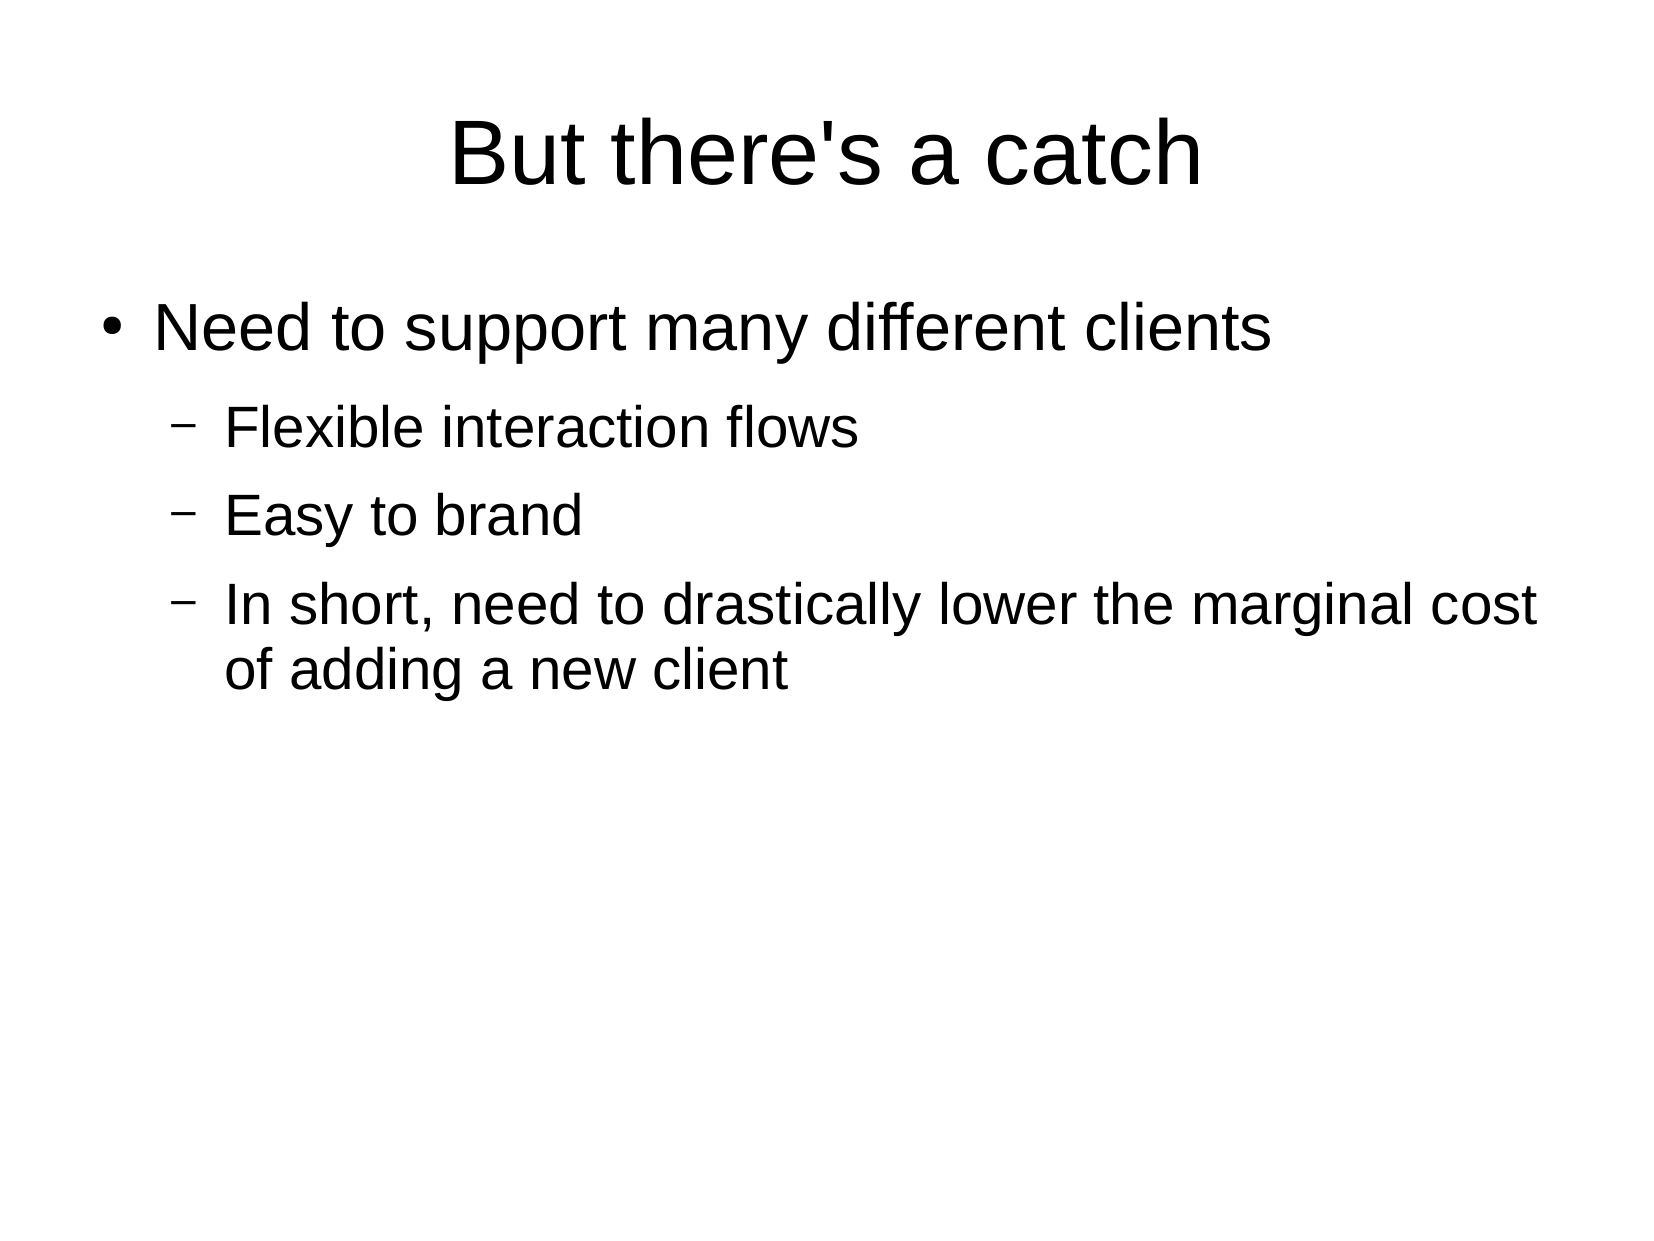

# But there's a catch
Need to support many different clients
Flexible interaction flows
Easy to brand
In short, need to drastically lower the marginal cost of adding a new client